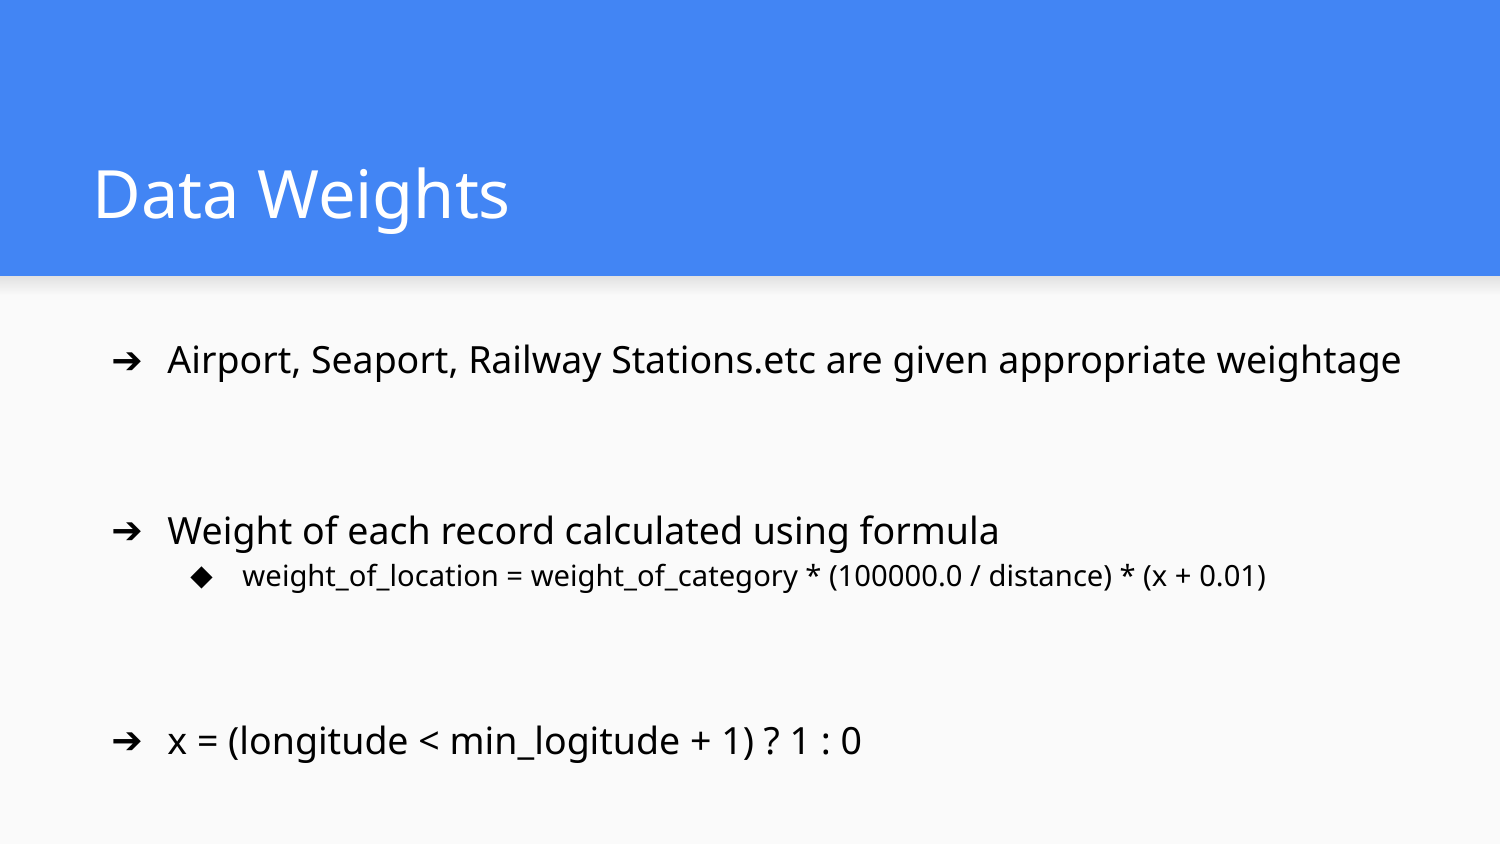

# Data Weights
Airport, Seaport, Railway Stations.etc are given appropriate weightage
Weight of each record calculated using formula
weight_of_location = weight_of_category * (100000.0 / distance) * (x + 0.01)
x = (longitude < min_logitude + 1) ? 1 : 0